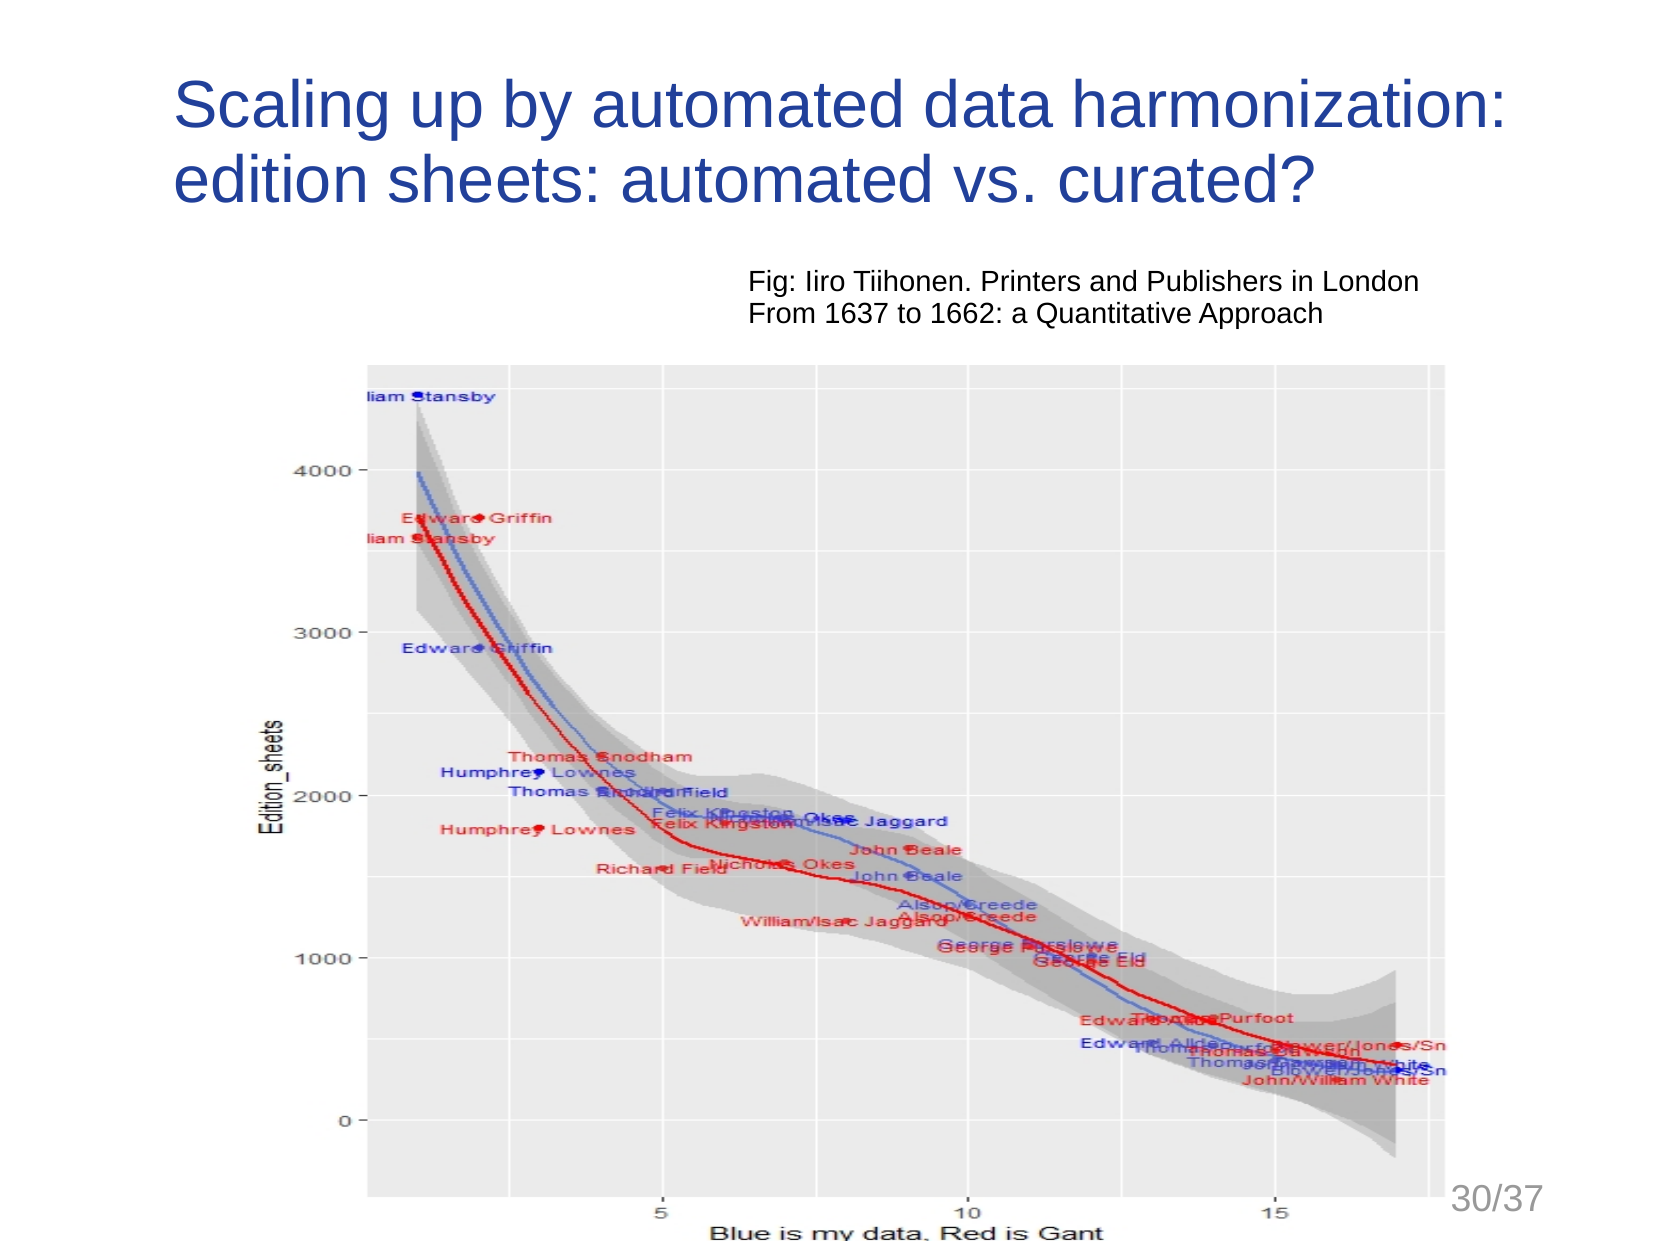

Scaling up by automated data harmonization:
edition sheets: automated vs. curated?
Fig: Iiro Tiihonen. Printers and Publishers in London From 1637 to 1662: a Quantitative Approach